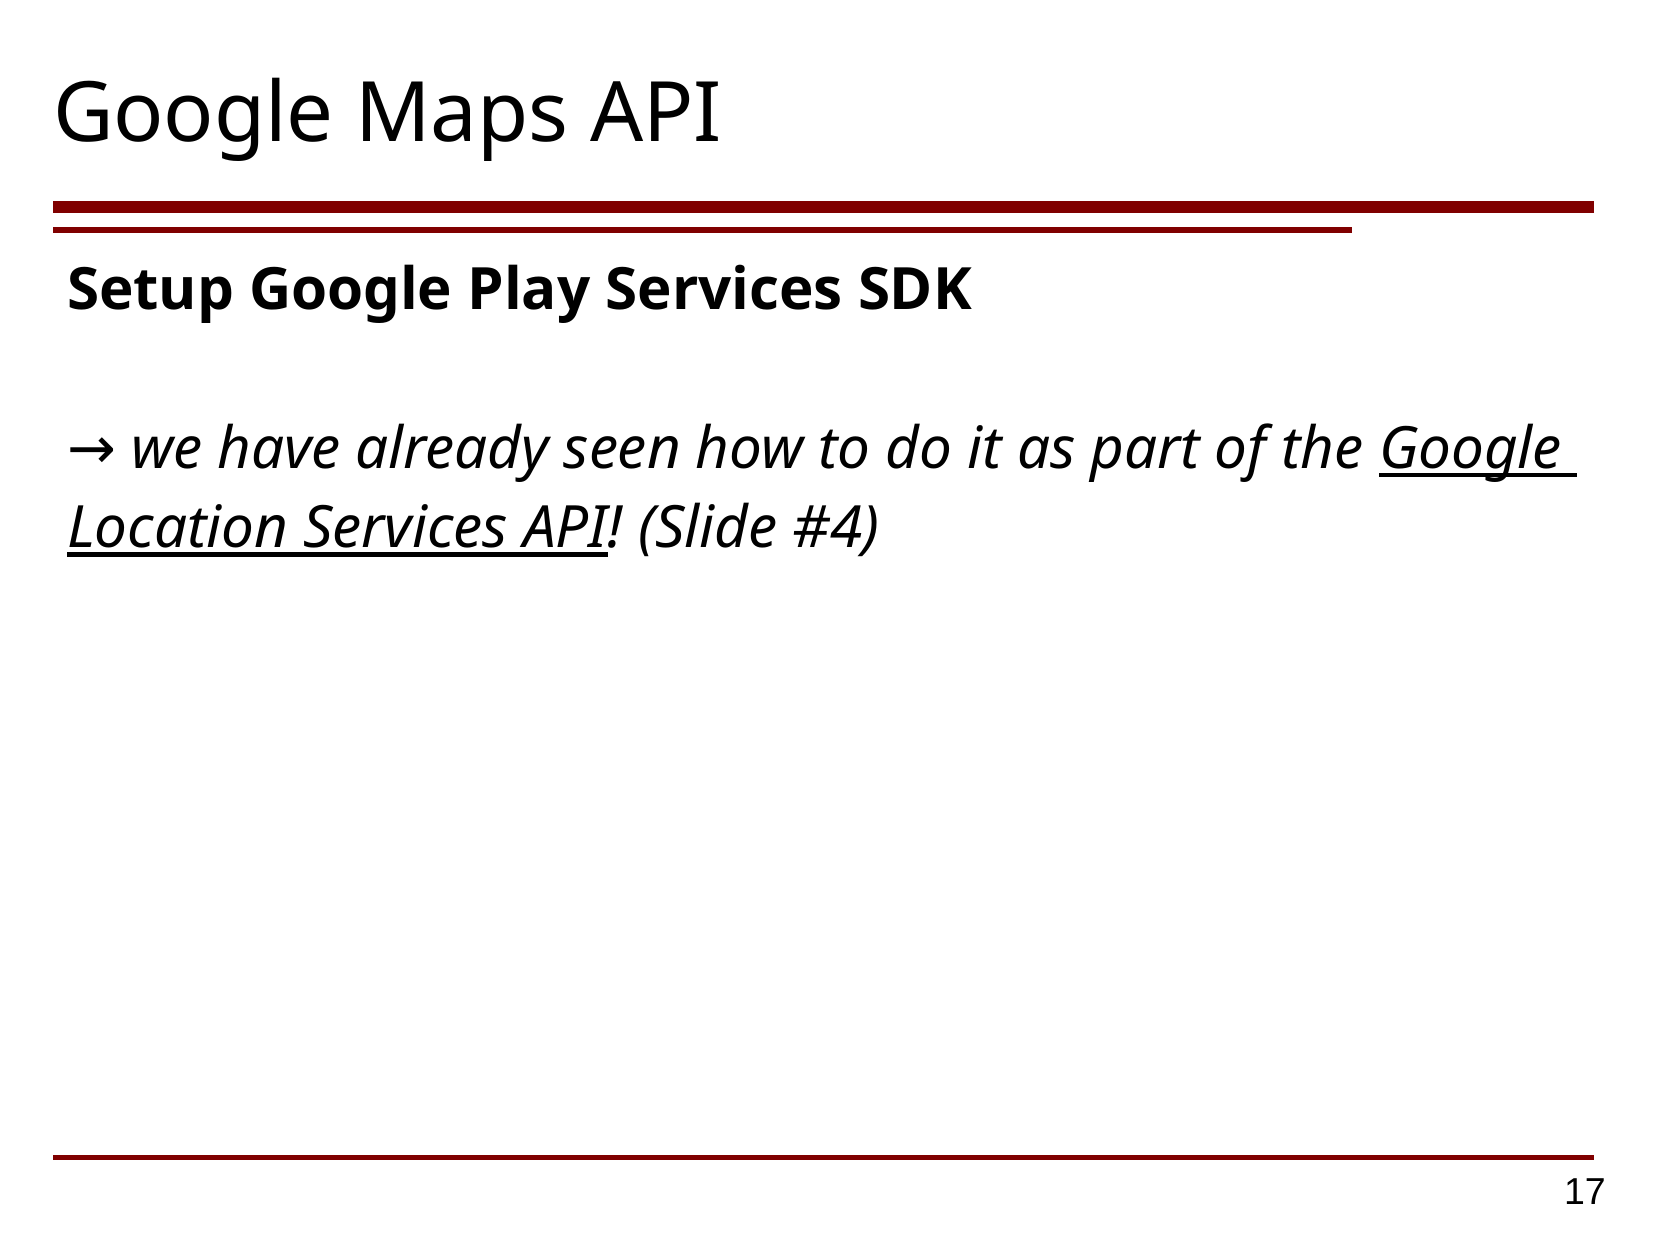

# Google Maps API
Setup Google Play Services SDK
→ we have already seen how to do it as part of the Google
Location Services API! (Slide #4)